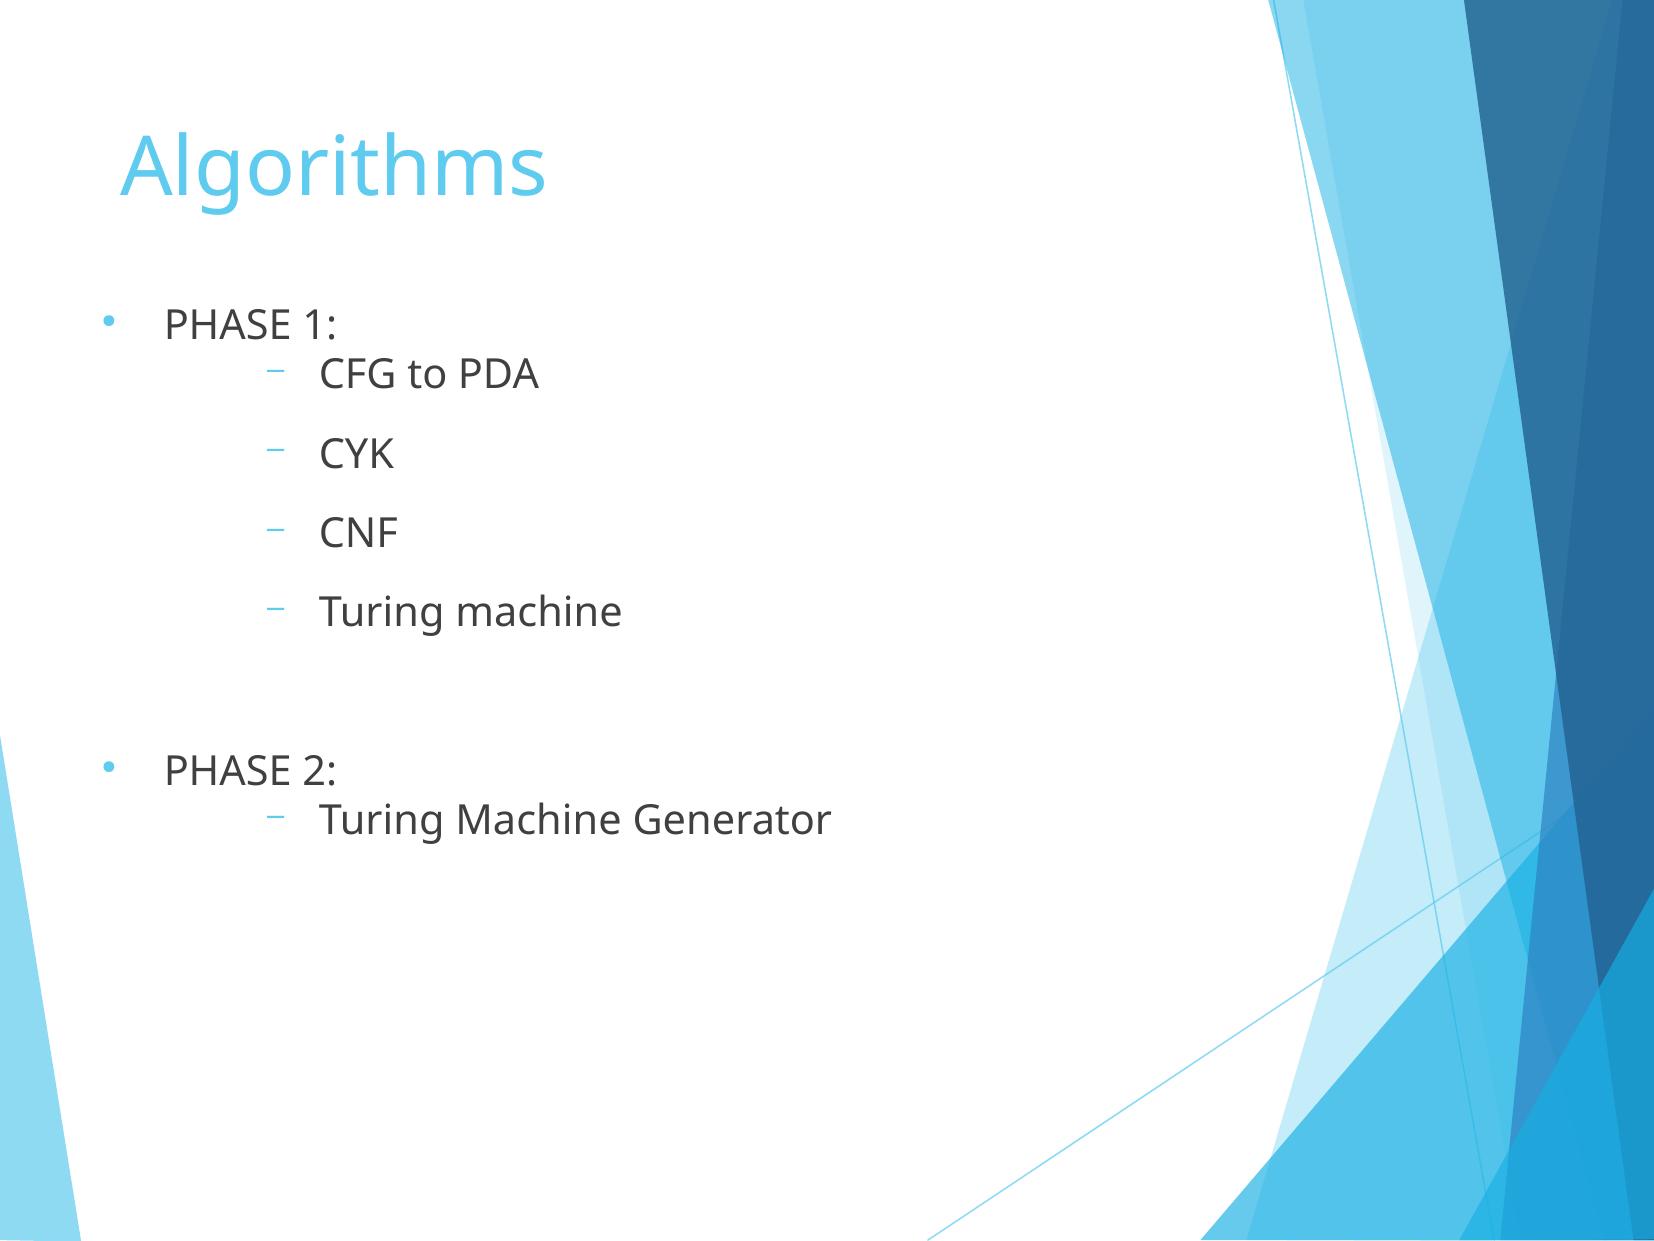

Algorithms
# PHASE 1:
CFG to PDA
CYK
CNF
Turing machine
PHASE 2:
Turing Machine Generator